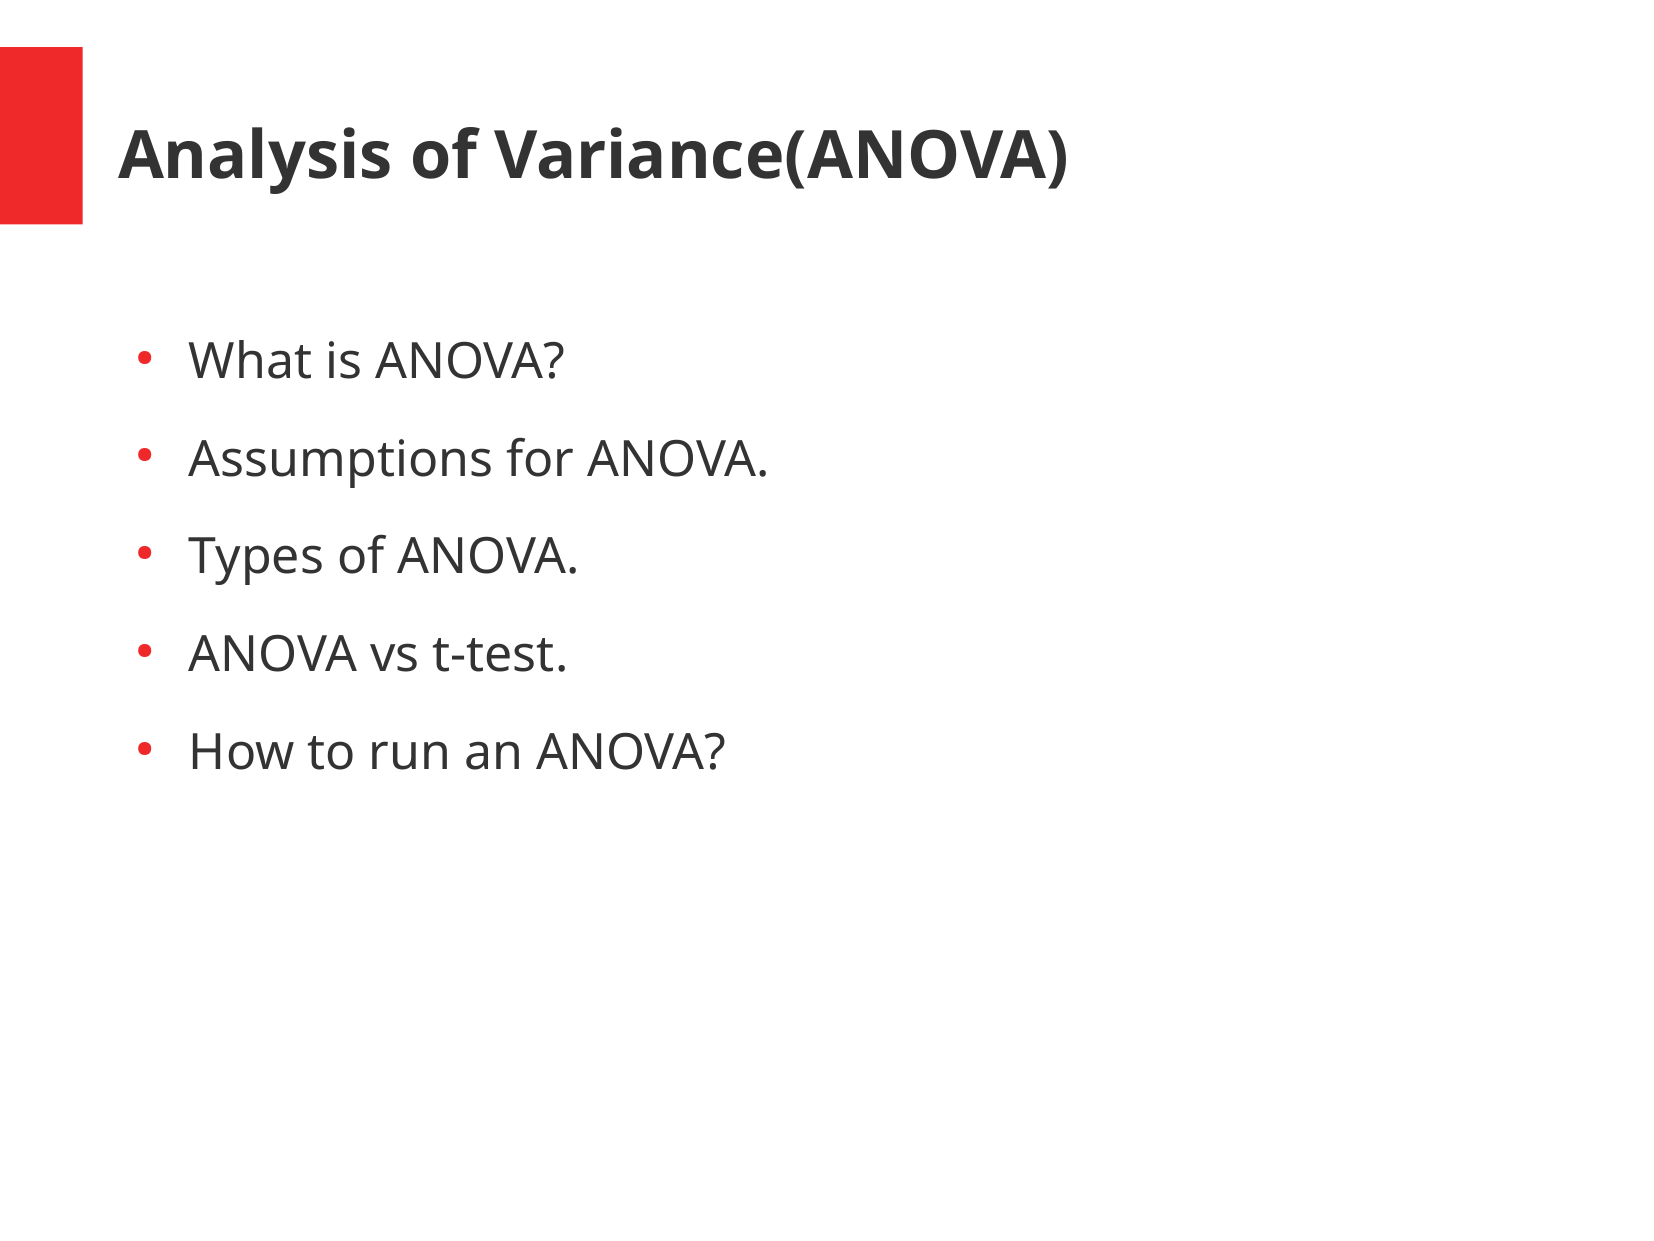

# Analysis of Variance(ANOVA)
What is ANOVA?
Assumptions for ANOVA.
Types of ANOVA.
ANOVA vs t-test.
How to run an ANOVA?